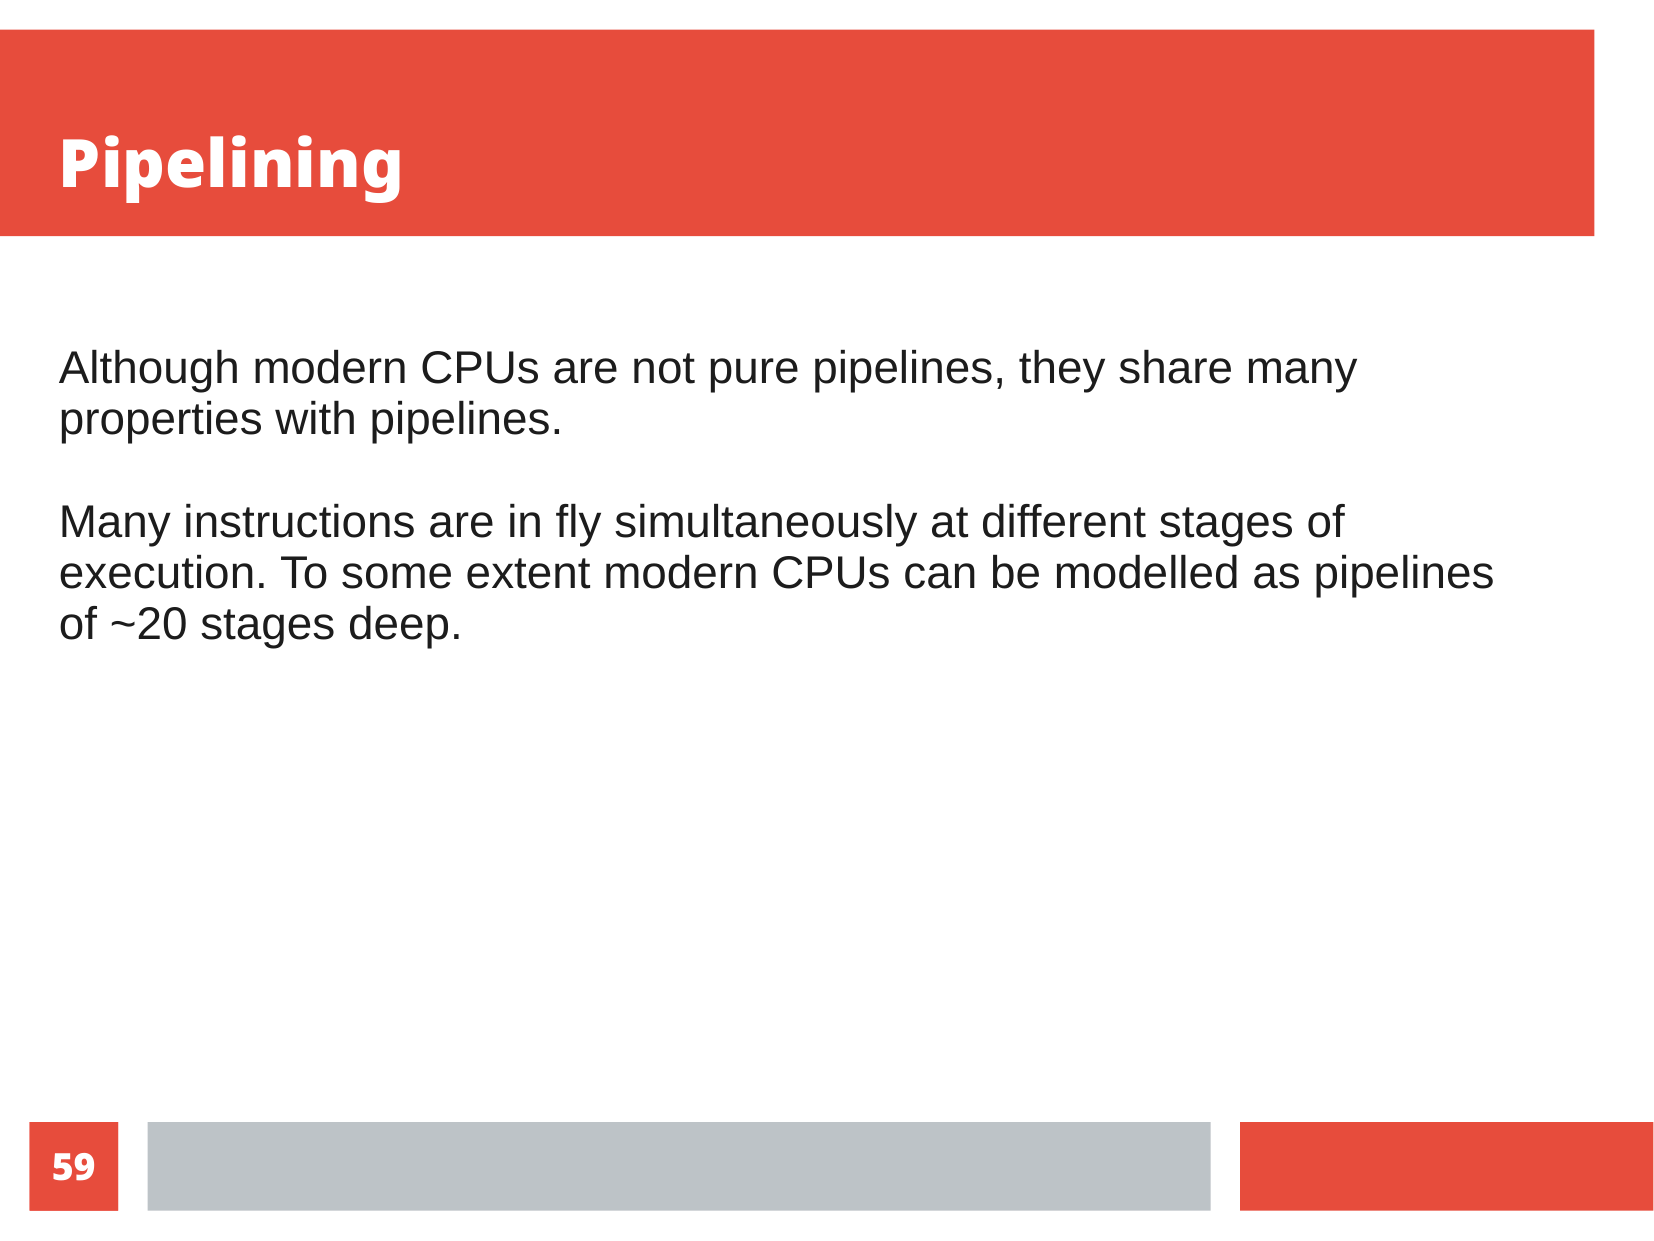

# Pipelining
Although modern CPUs are not pure pipelines, they share many properties with pipelines.
Many instructions are in fly simultaneously at different stages of execution. To some extent modern CPUs can be modelled as pipelines of ~20 stages deep.
59